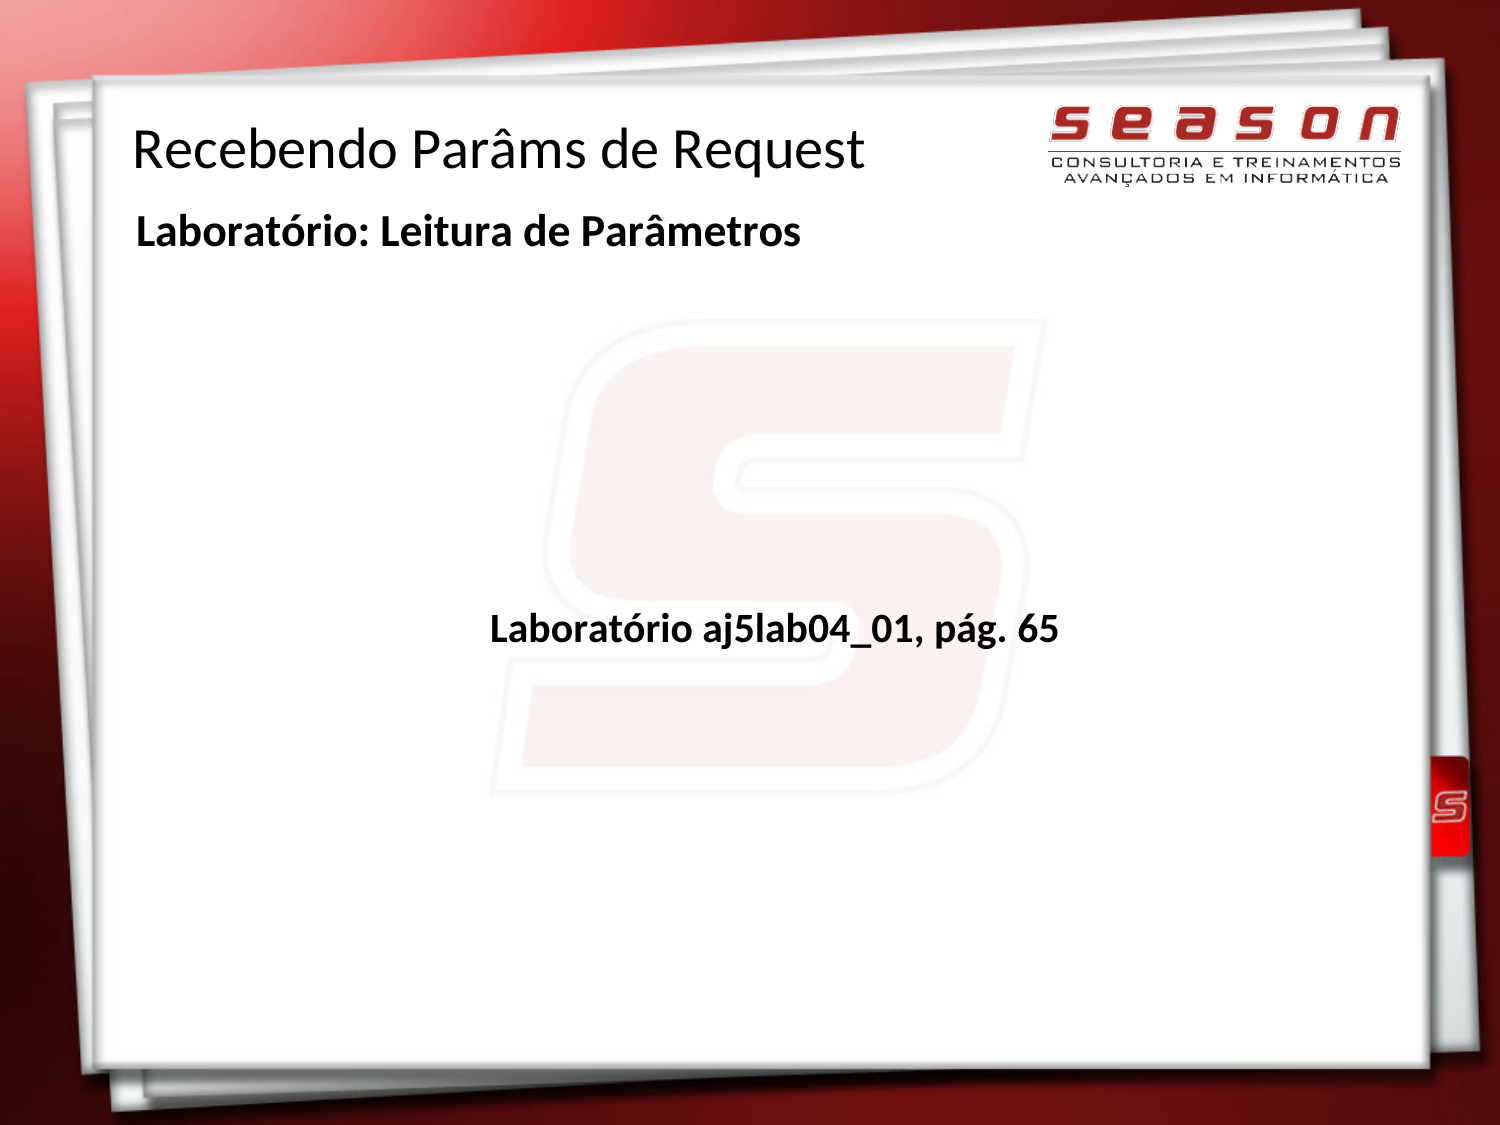

# Recebendo Parâms de Request
Laboratório: Leitura de Parâmetros
Laboratório aj5lab04_01, pág. 65